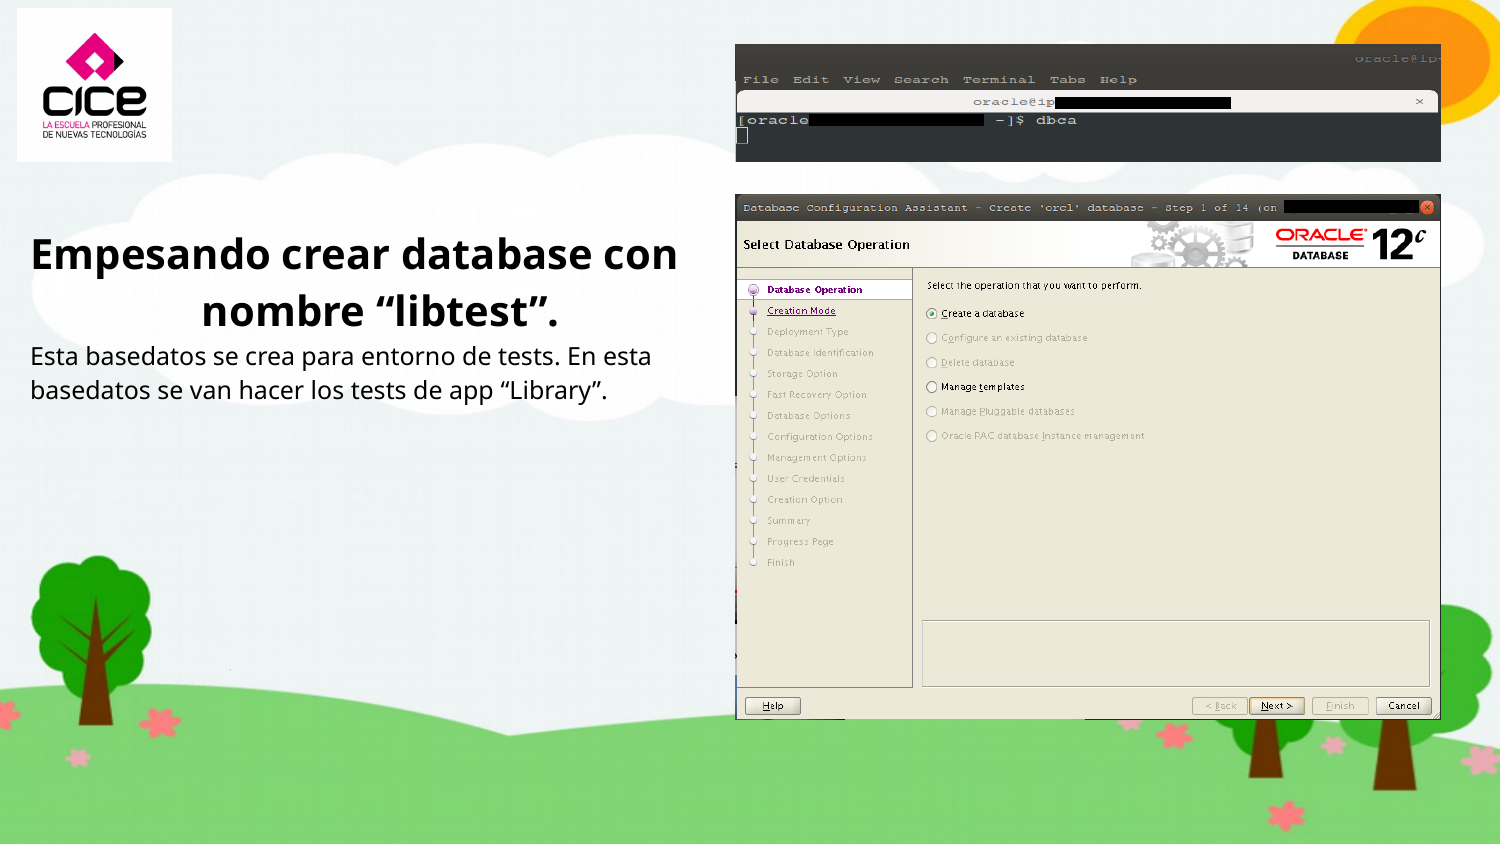

# Empesando crear database con nombre “libtest”. Esta basedatos se crea para entorno de tests. En esta basedatos se van hacer los tests de app “Library”.